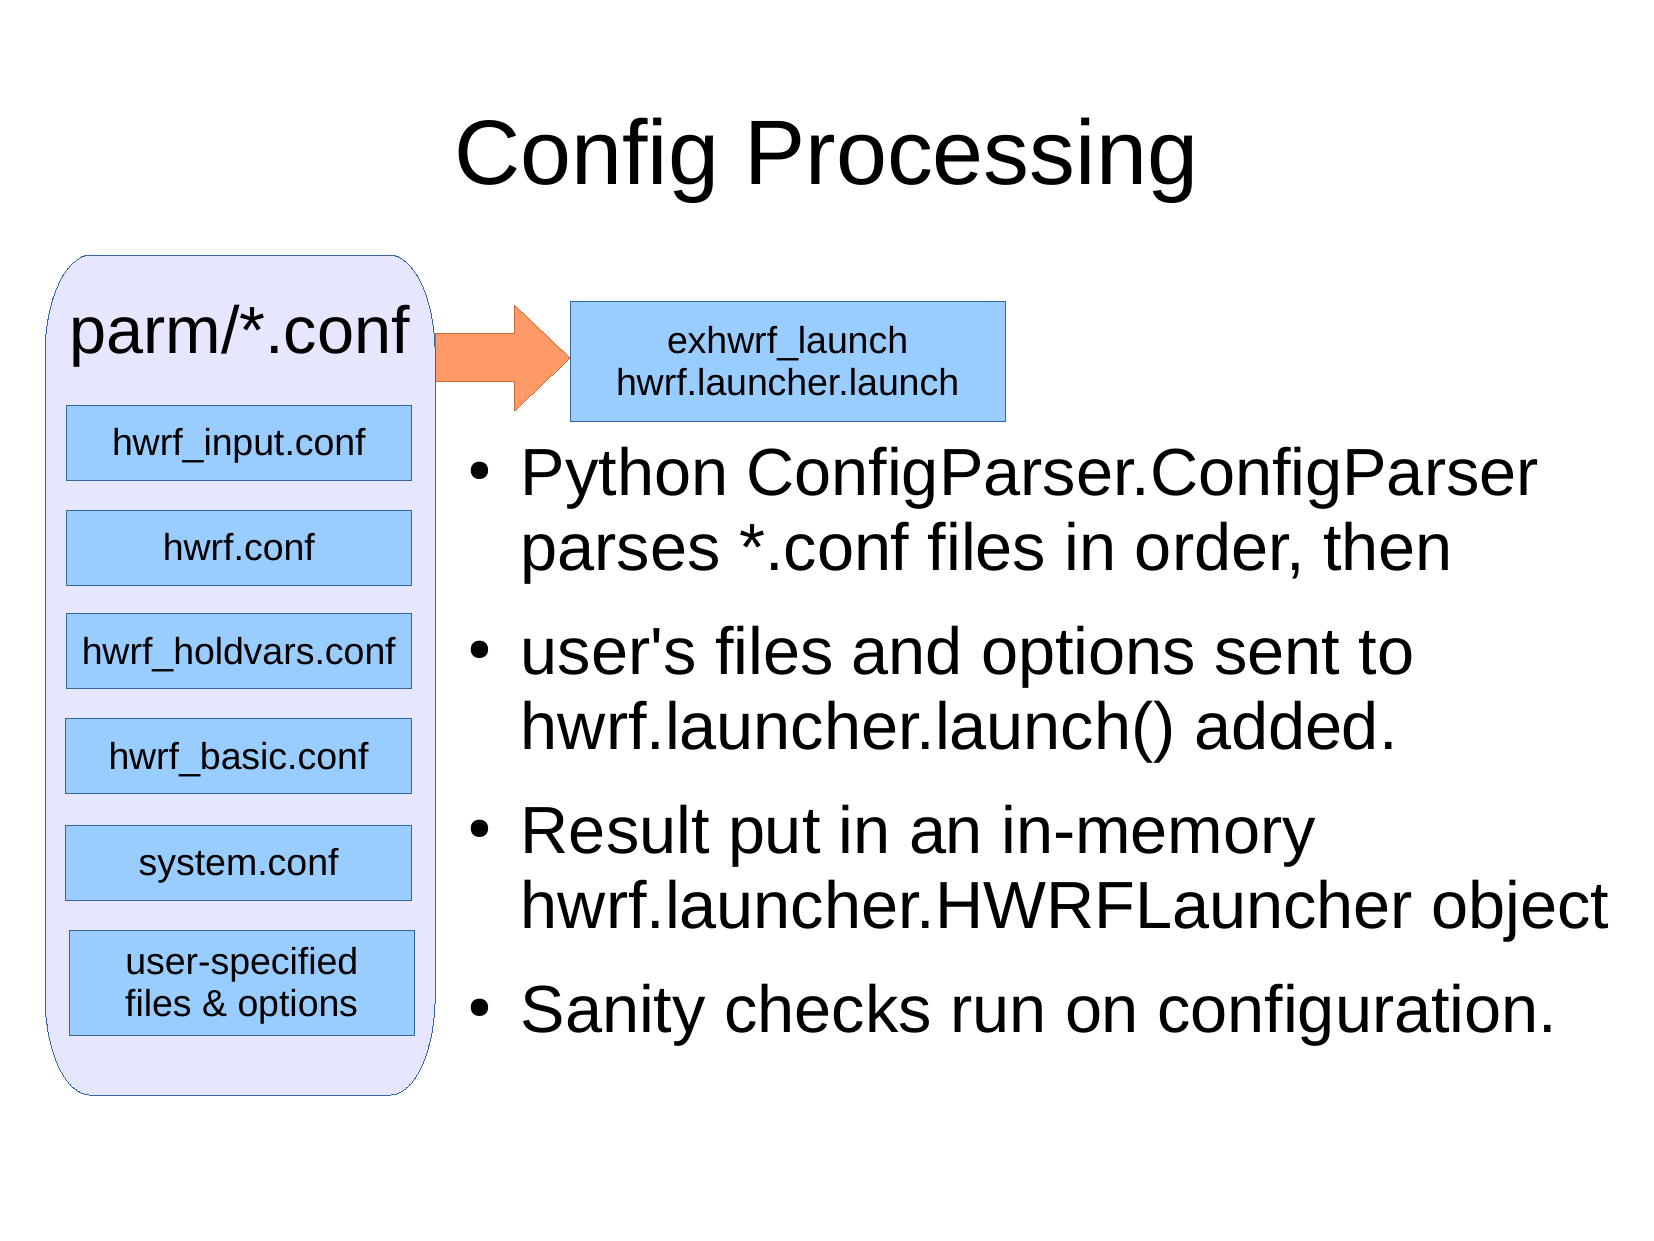

# Config Processing
parm/*.conf
exhwrf_launch
hwrf.launcher.launch
hwrf_input.conf
Python ConfigParser.ConfigParser parses *.conf files in order, then
user's files and options sent to hwrf.launcher.launch() added.
Result put in an in-memory hwrf.launcher.HWRFLauncher object
Sanity checks run on configuration.
hwrf.conf
hwrf_holdvars.conf
hwrf_basic.conf
system.conf
user-specified
files & options